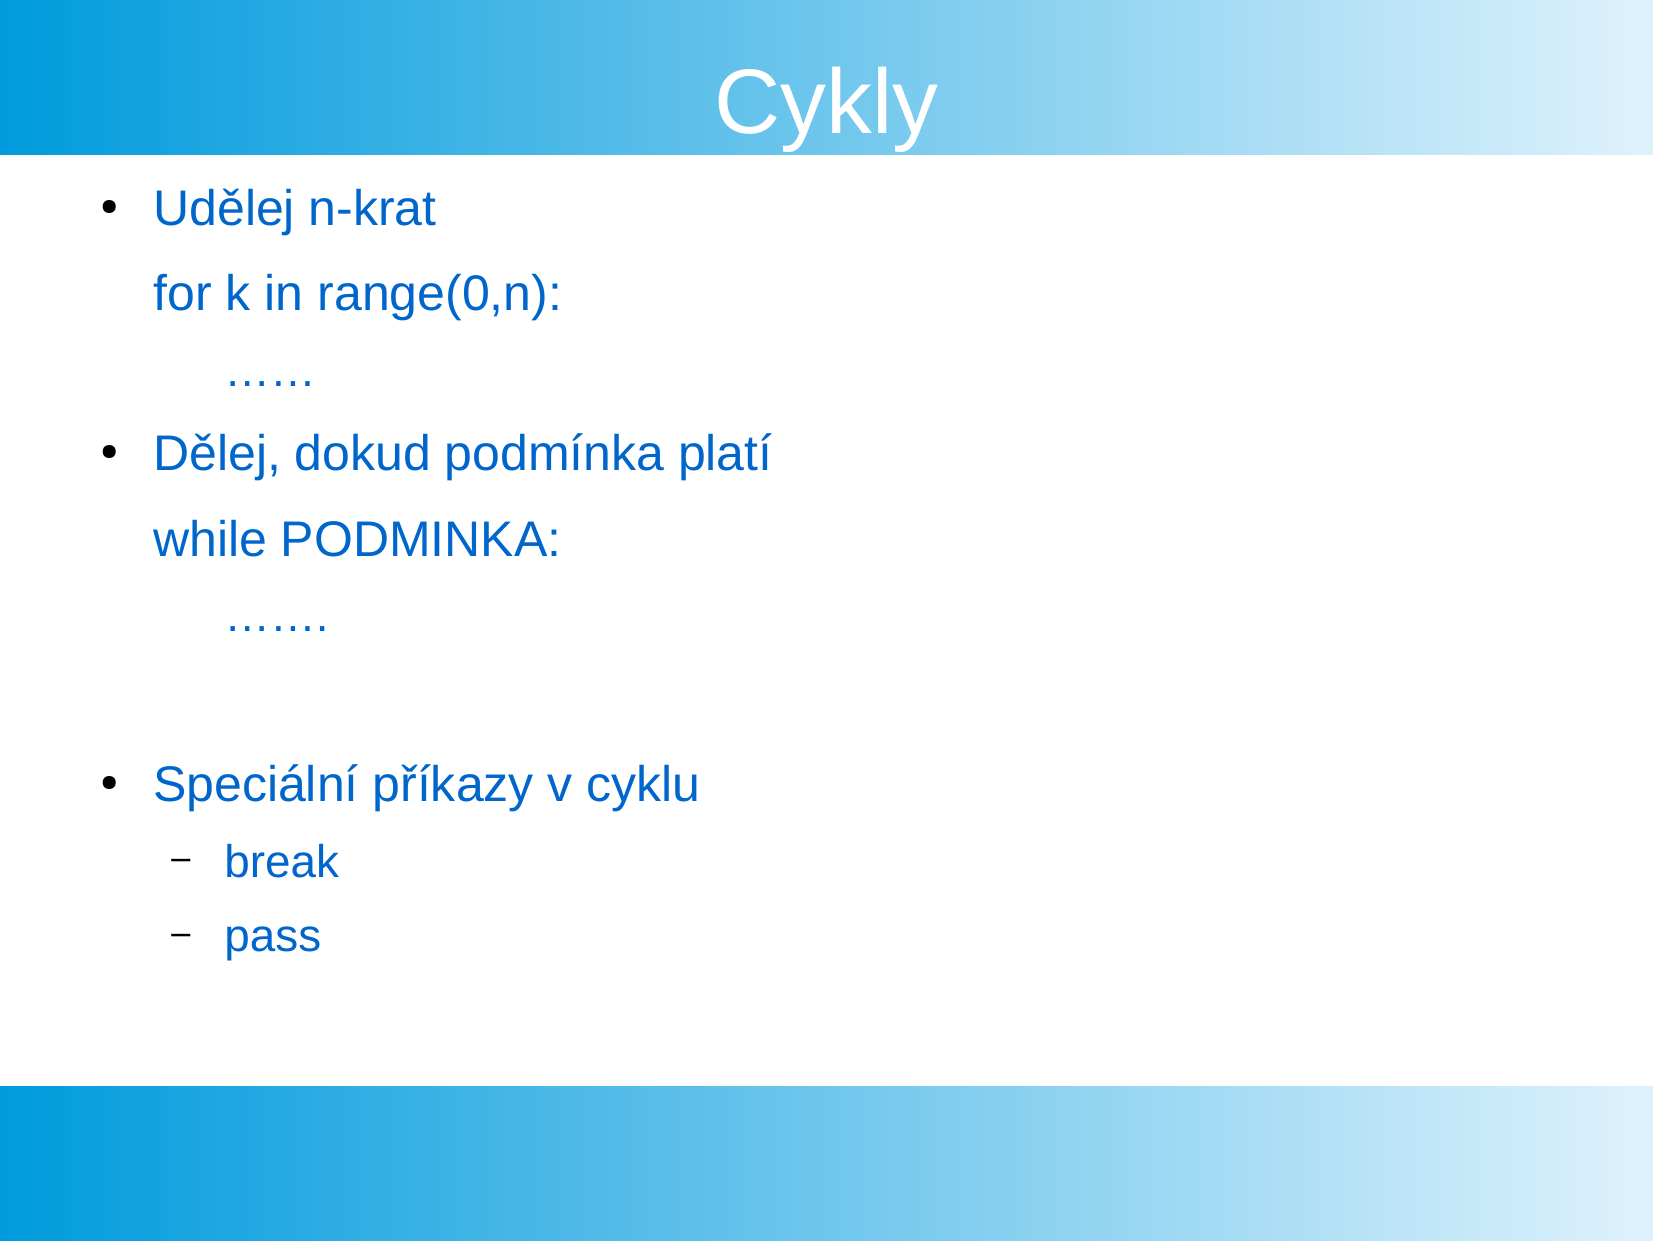

# Cykly
Udělej n-krat
for k in range(0,n):
……
Dělej, dokud podmínka platí
while PODMINKA:
…….
Speciální příkazy v cyklu
break
pass